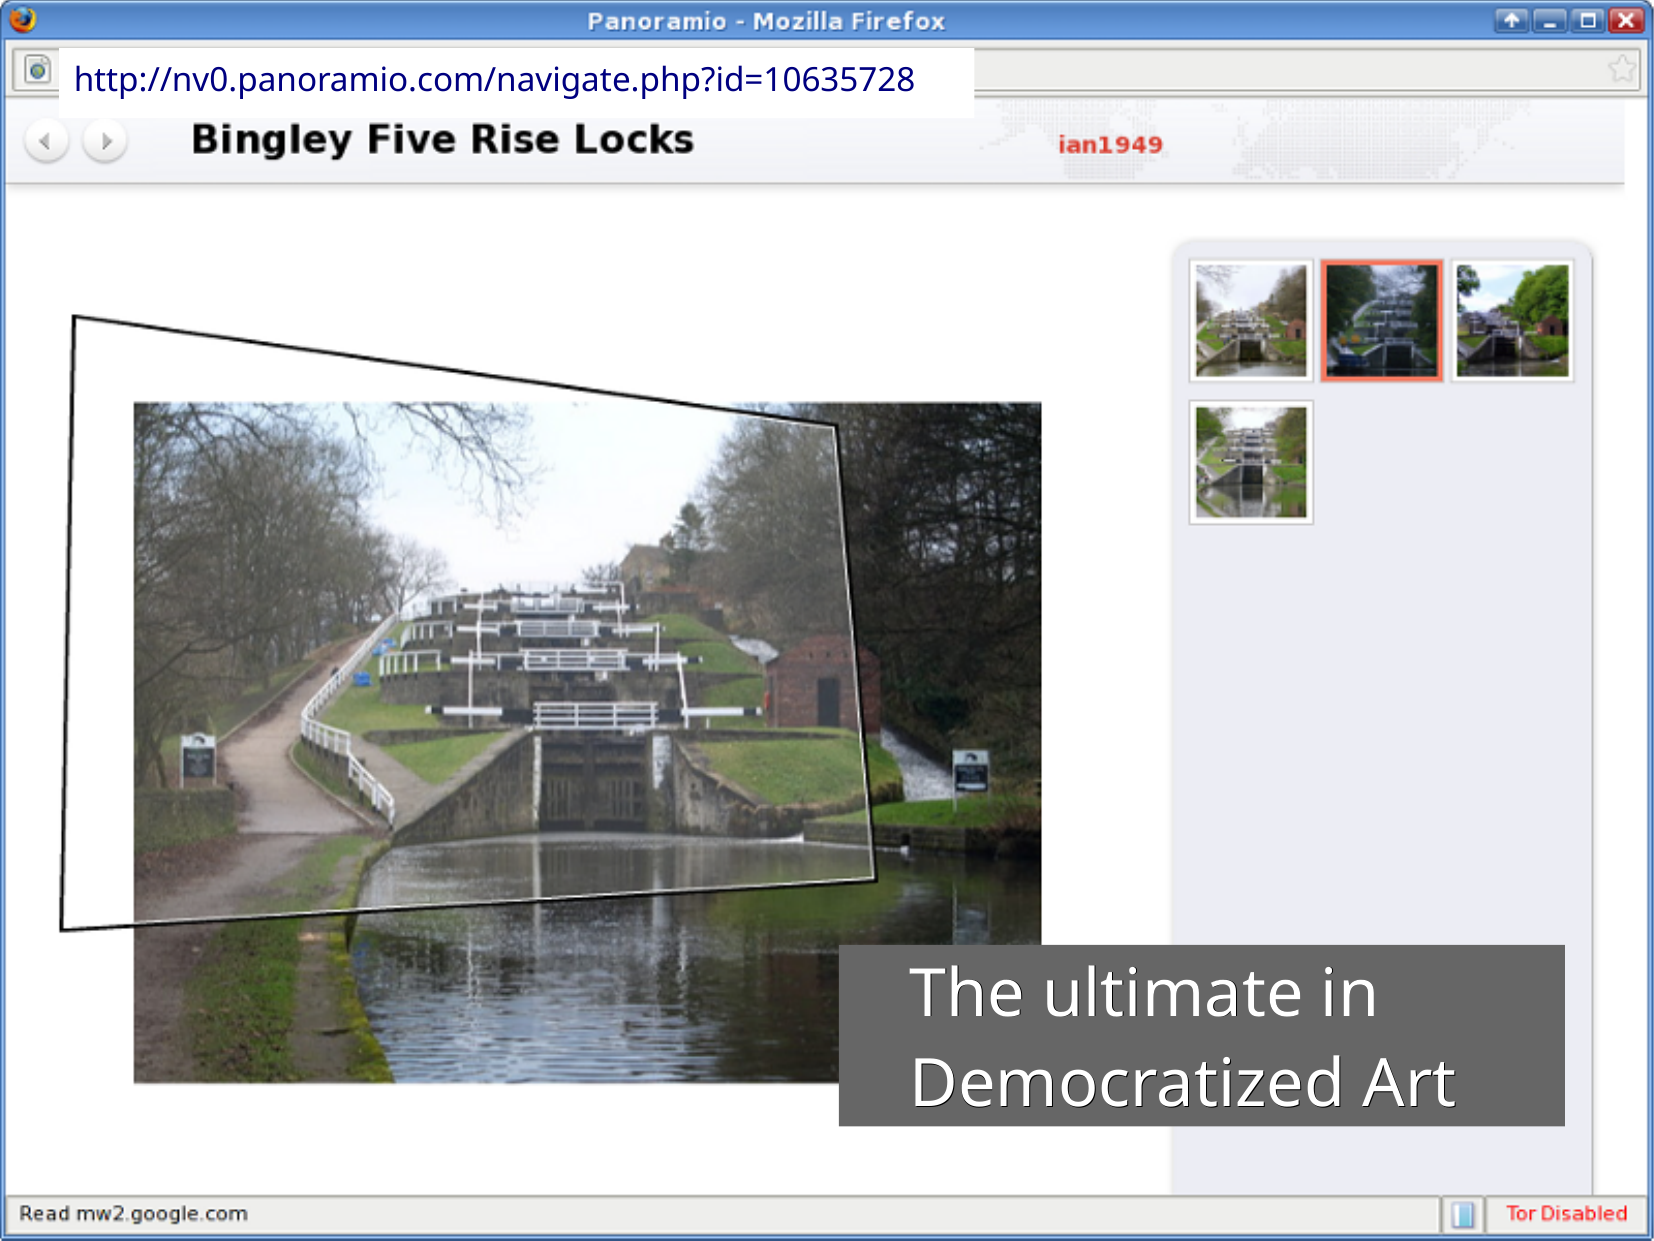

http://nv0.panoramio.com/navigate.php?id=10635728
# The ultimate in Democratized Art